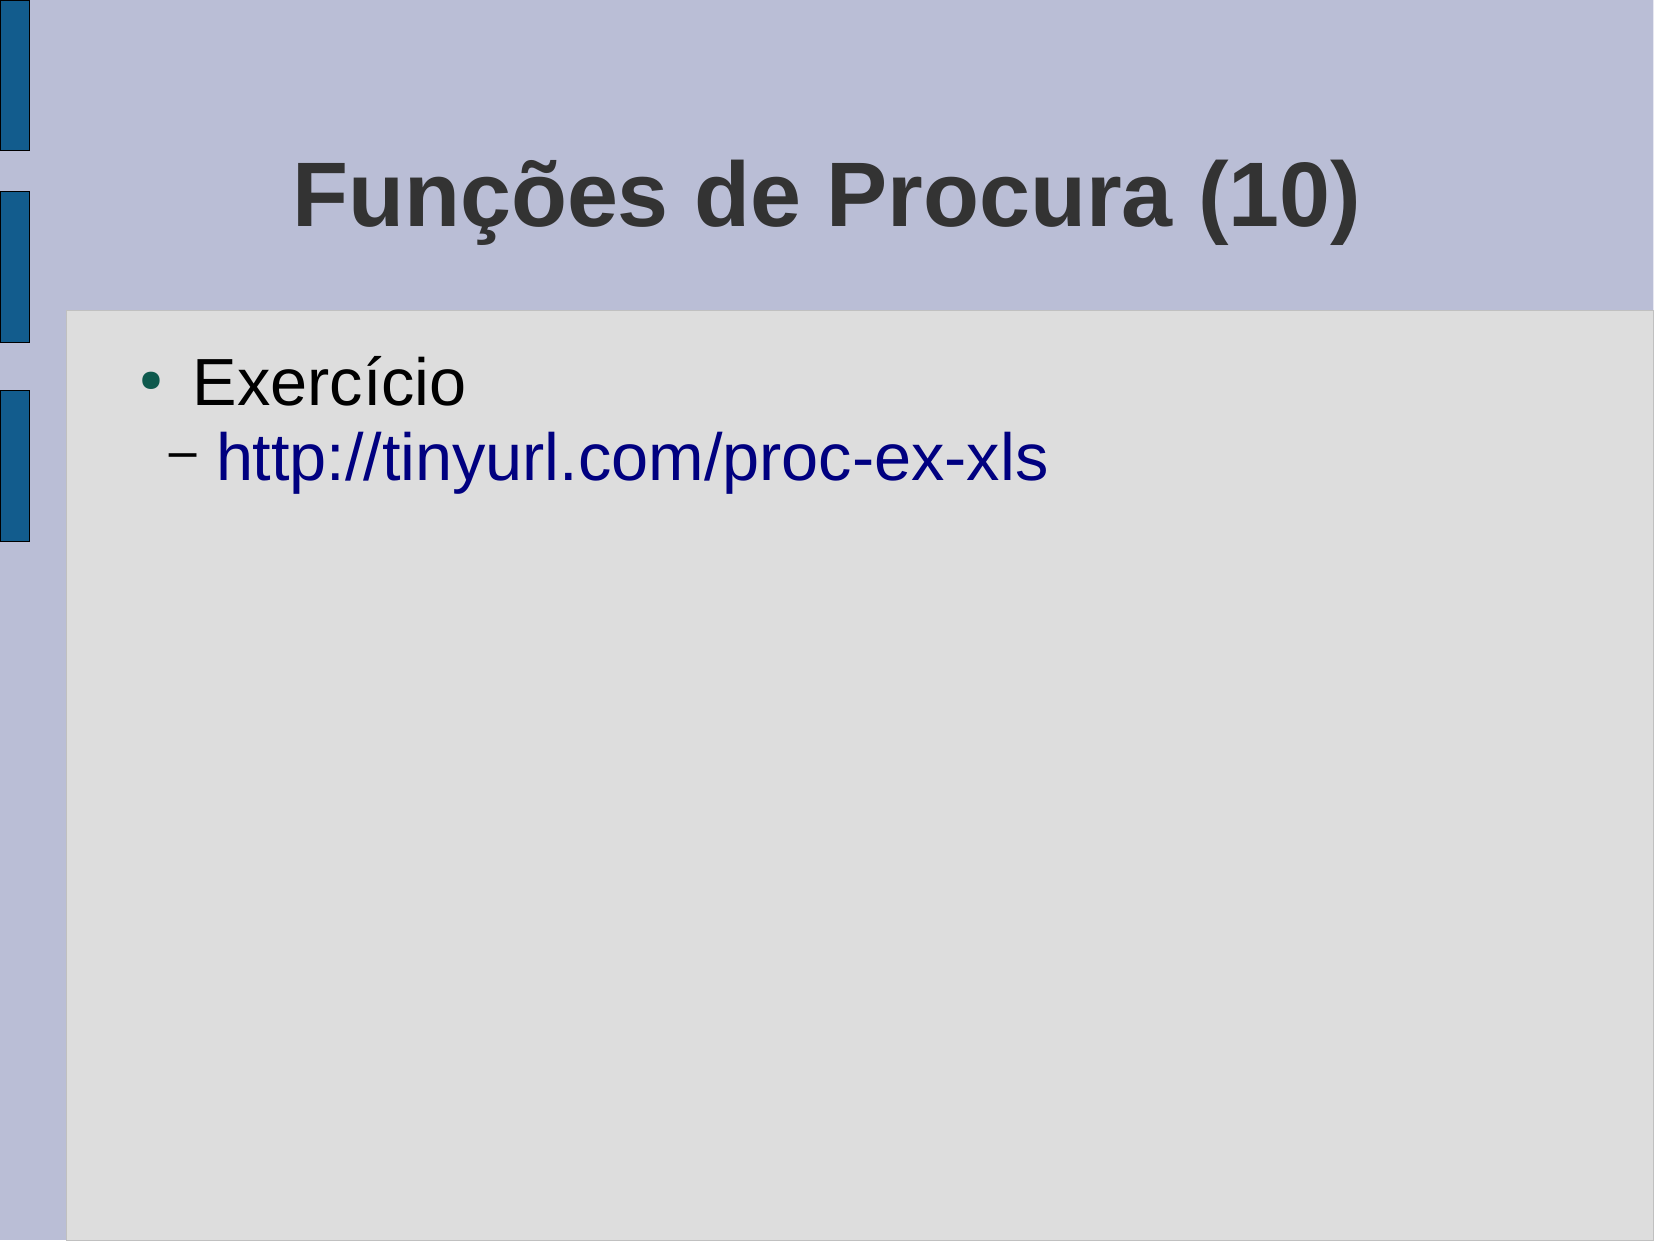

# Funções de Procura (10)
Exercício
http://tinyurl.com/proc-ex-xls